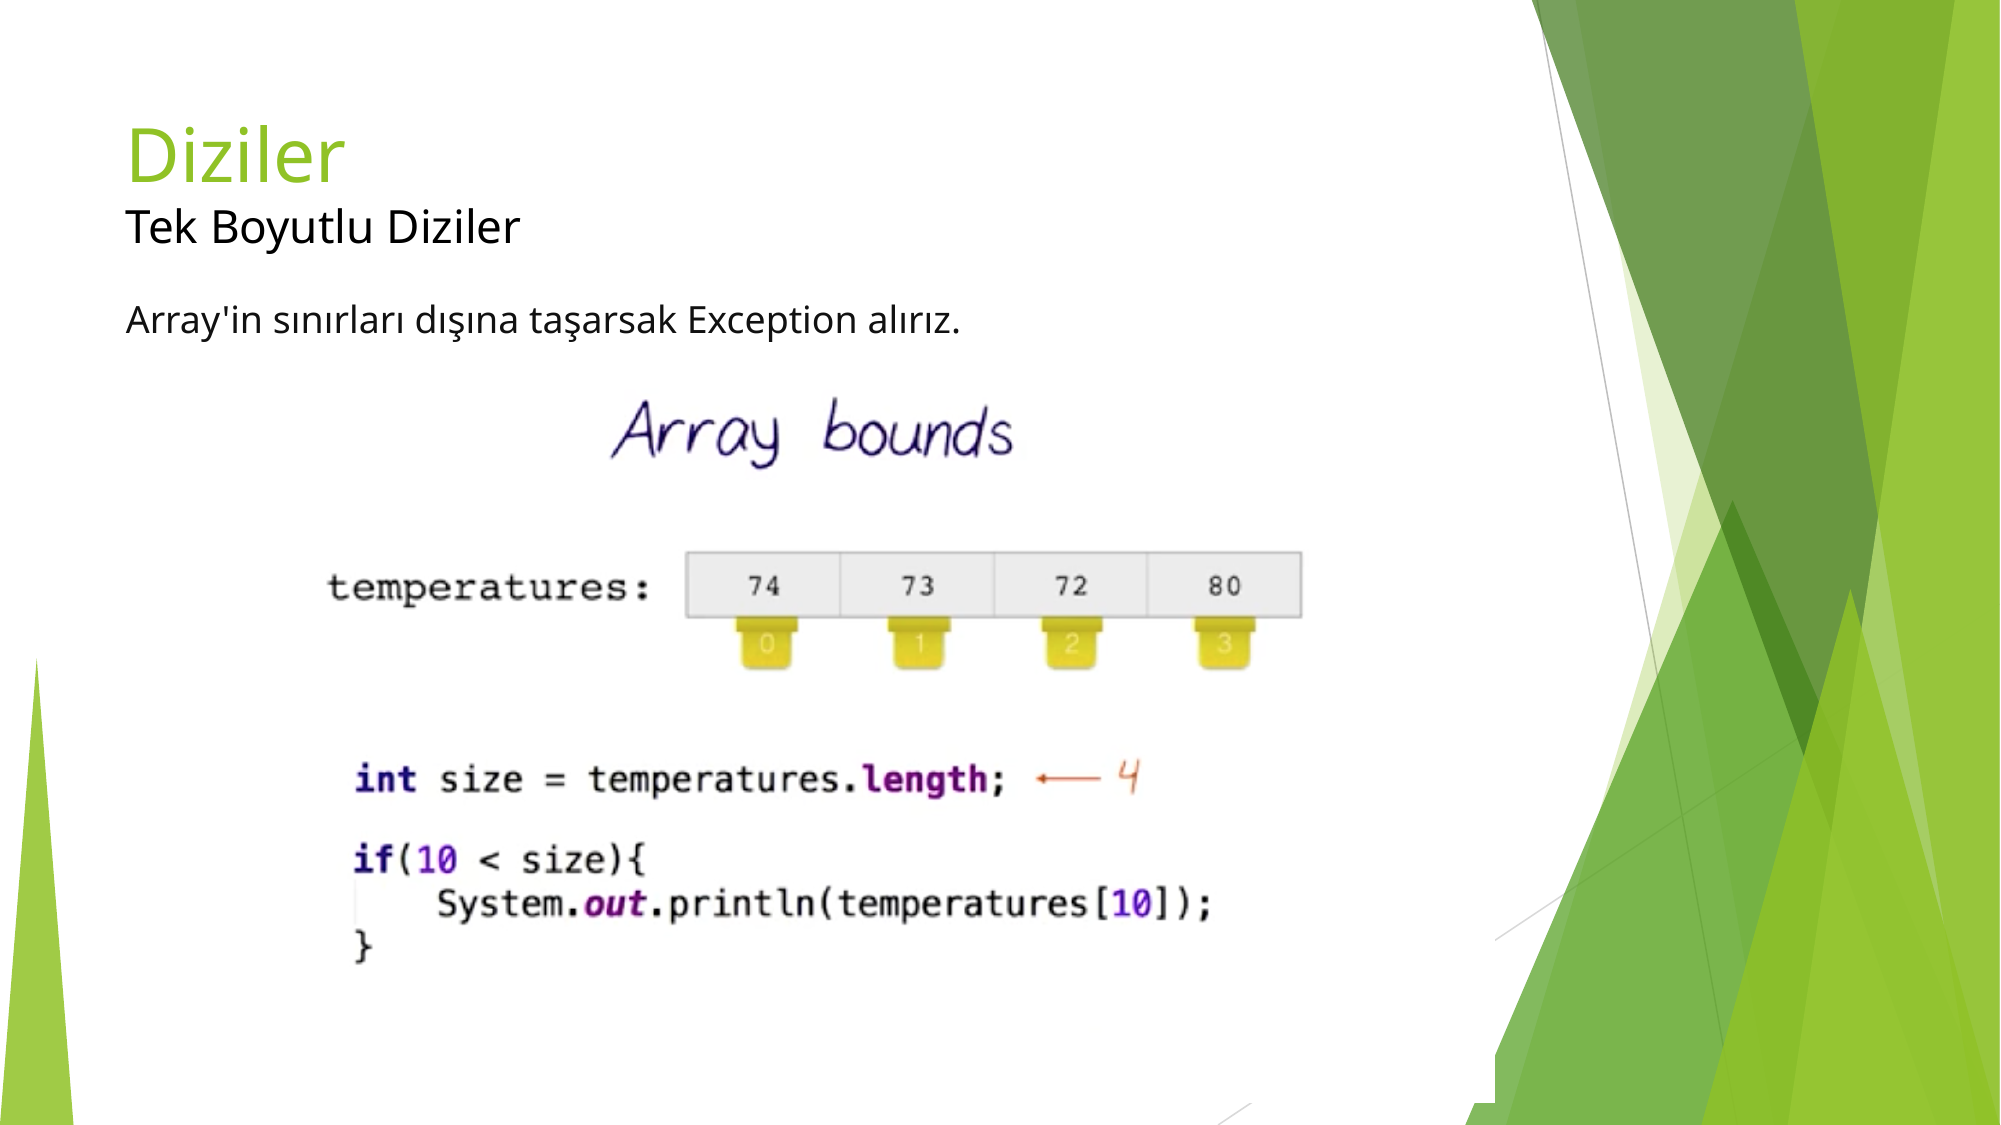

# Diziler Tek Boyutlu Diziler
Array'in sınırları dışına taşarsak Exception alırız.